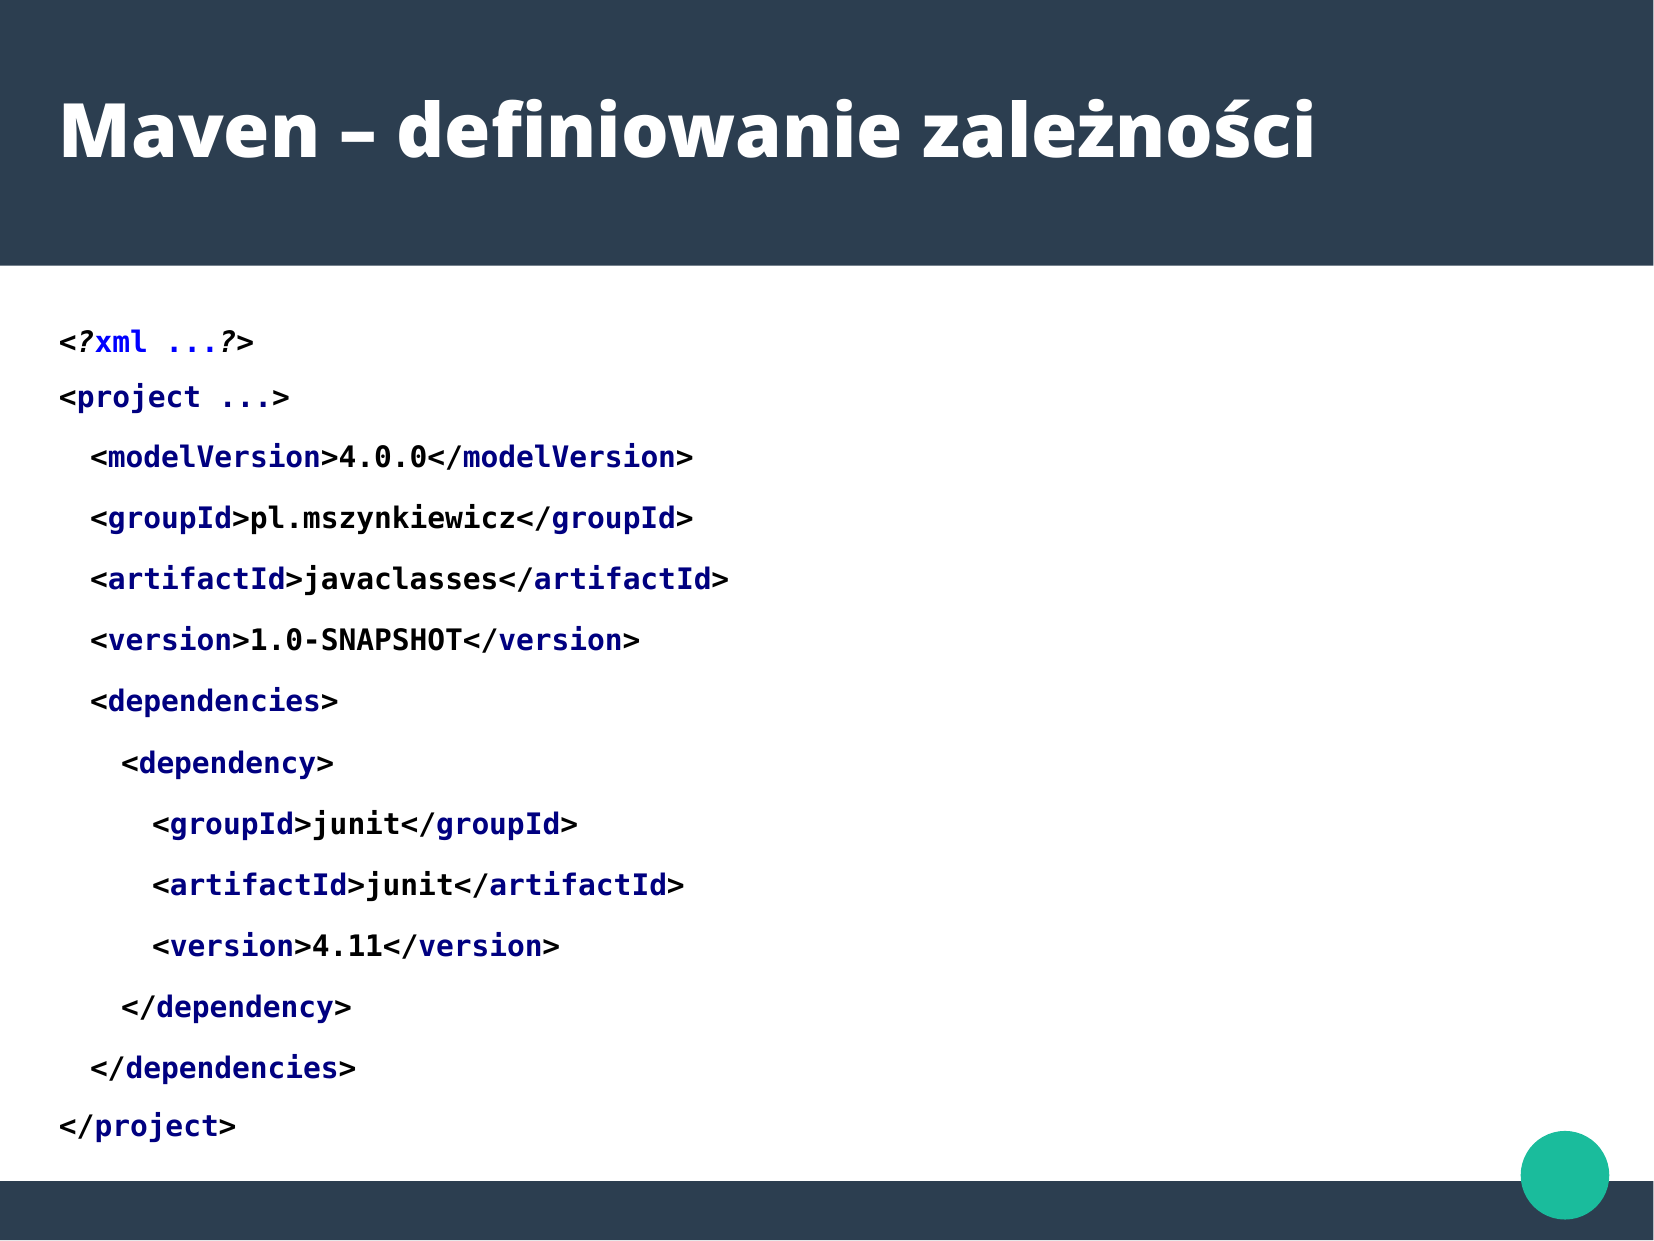

# Maven – definiowanie zależności
<?xml ...?>
<project ...>
 <modelVersion>4.0.0</modelVersion>
 <groupId>pl.mszynkiewicz</groupId>
 <artifactId>javaclasses</artifactId>
 <version>1.0-SNAPSHOT</version>
 <dependencies>
 <dependency>
 <groupId>junit</groupId>
 <artifactId>junit</artifactId>
 <version>4.11</version>
 </dependency>
 </dependencies>
</project>